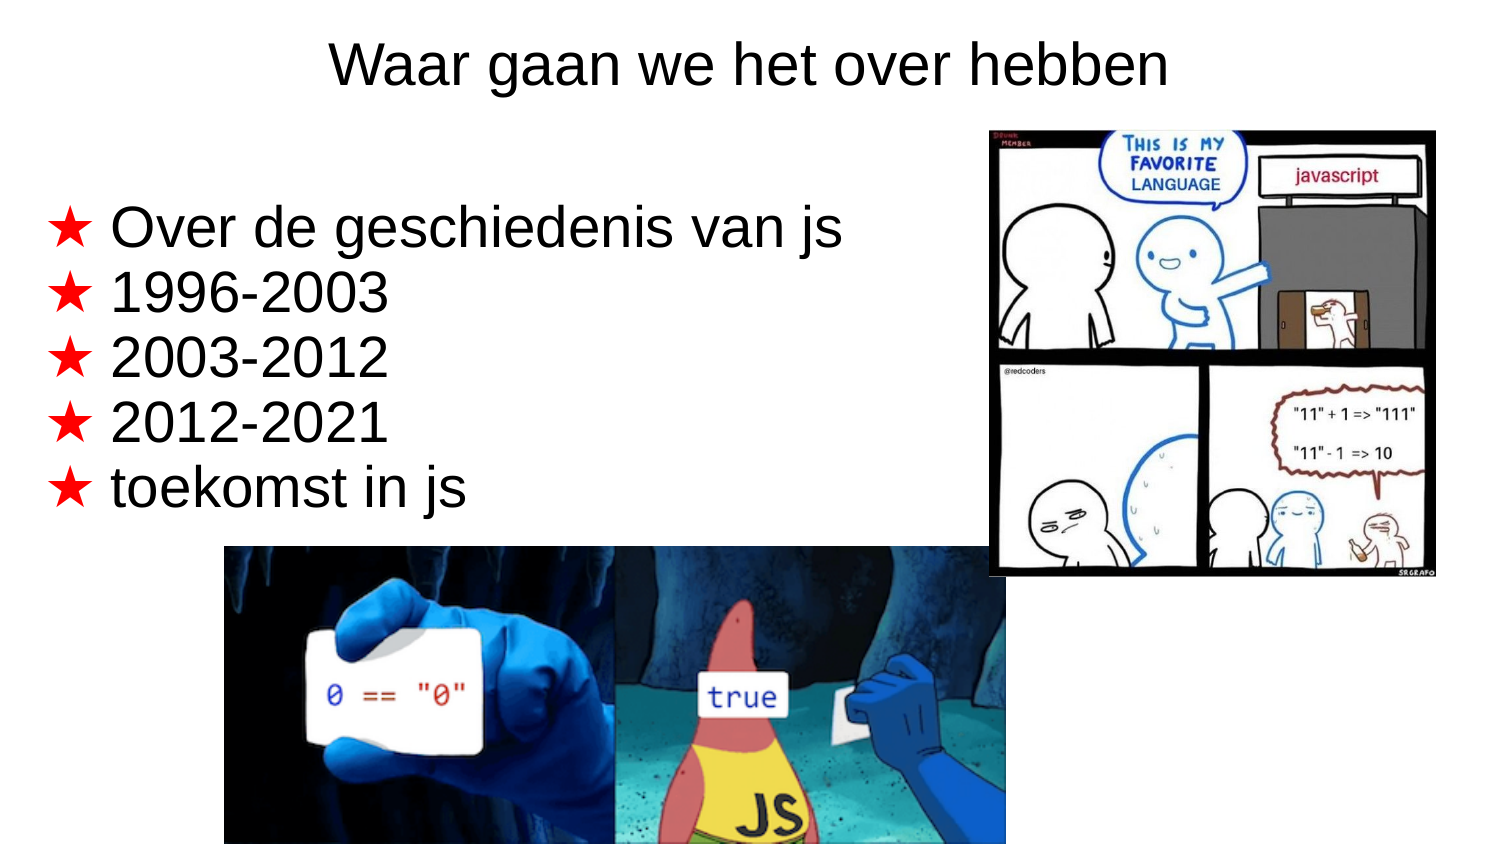

# Waar gaan we het over hebben
Over de geschiedenis van js
1996-2003
2003-2012
2012-2021
toekomst in js